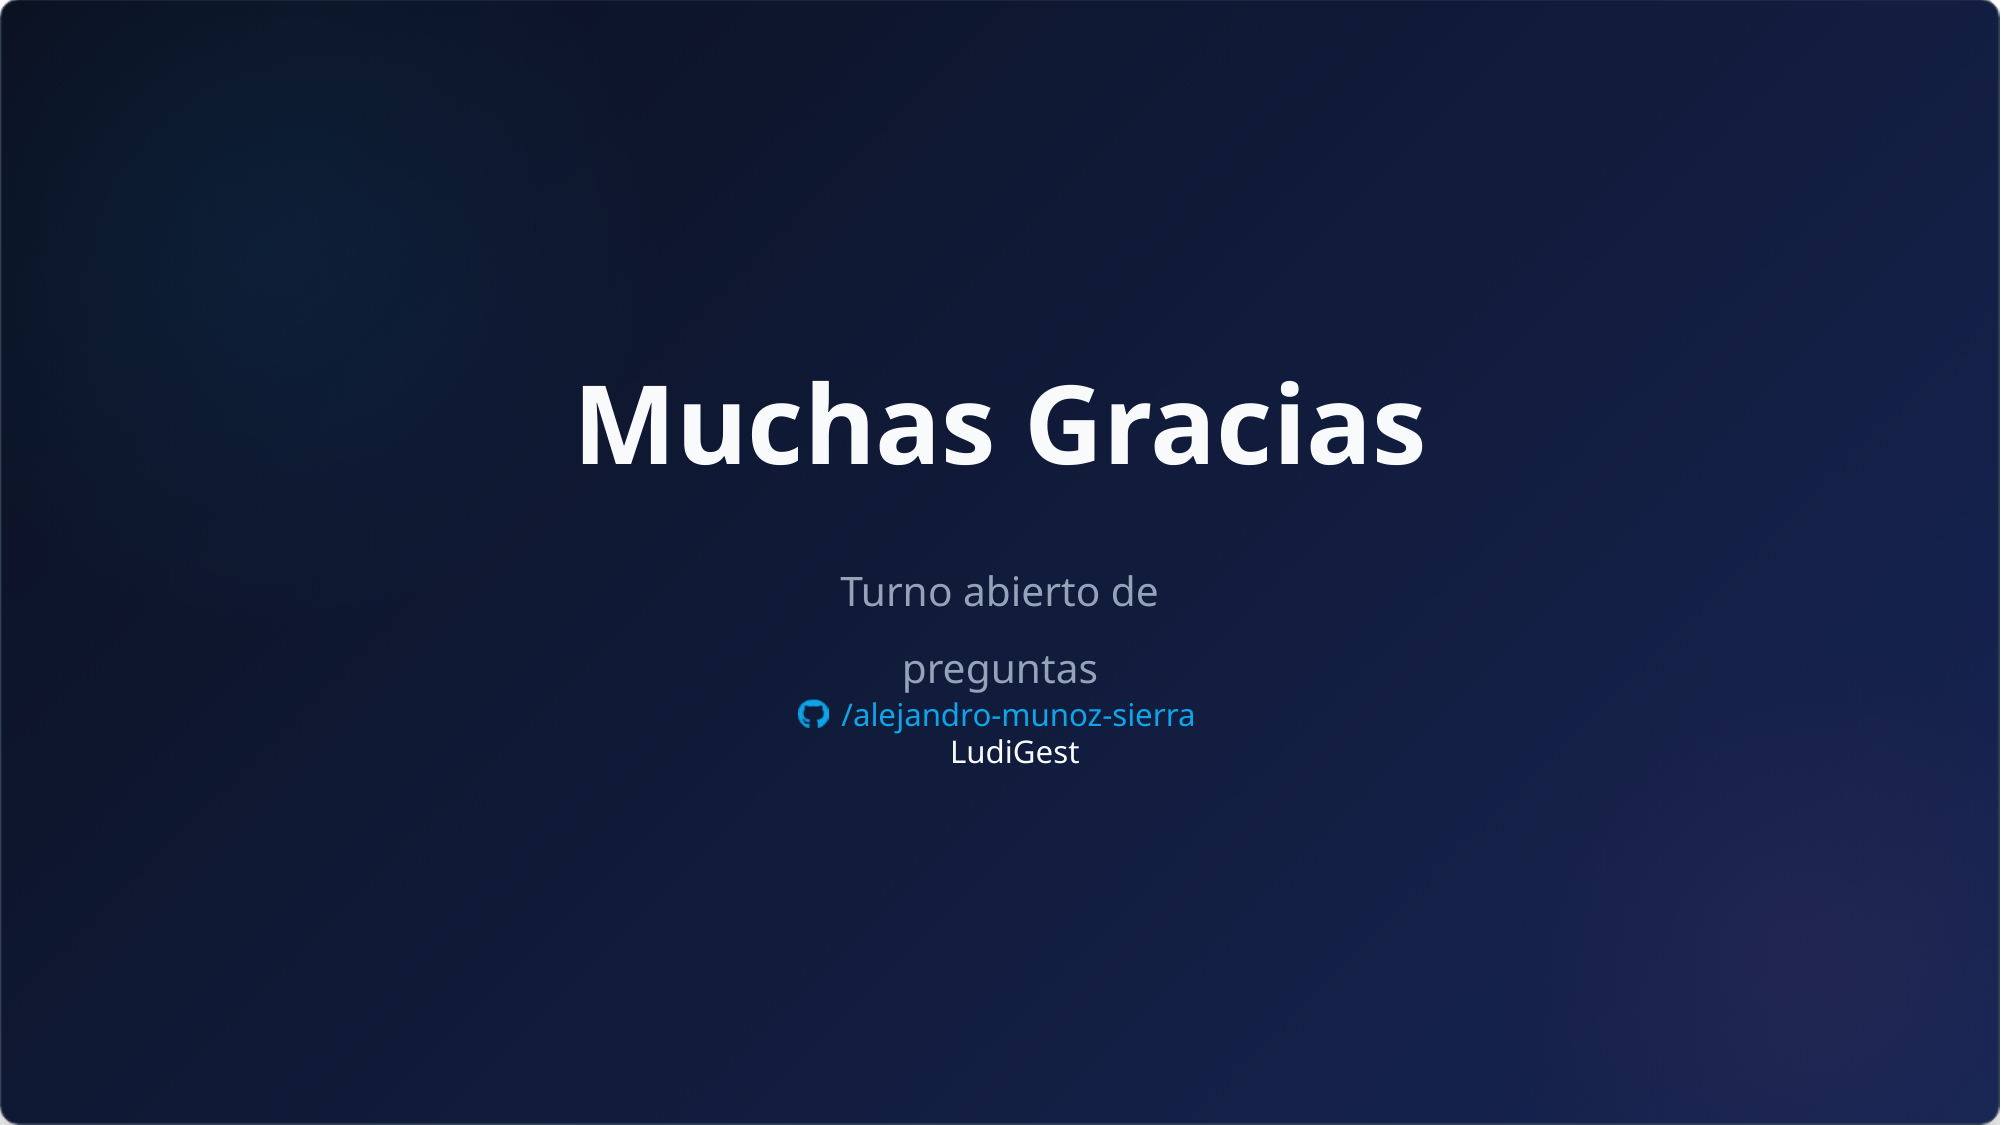

Muchas Gracias
Turno abierto de preguntas
 /alejandro-munoz-sierra
LudiGest